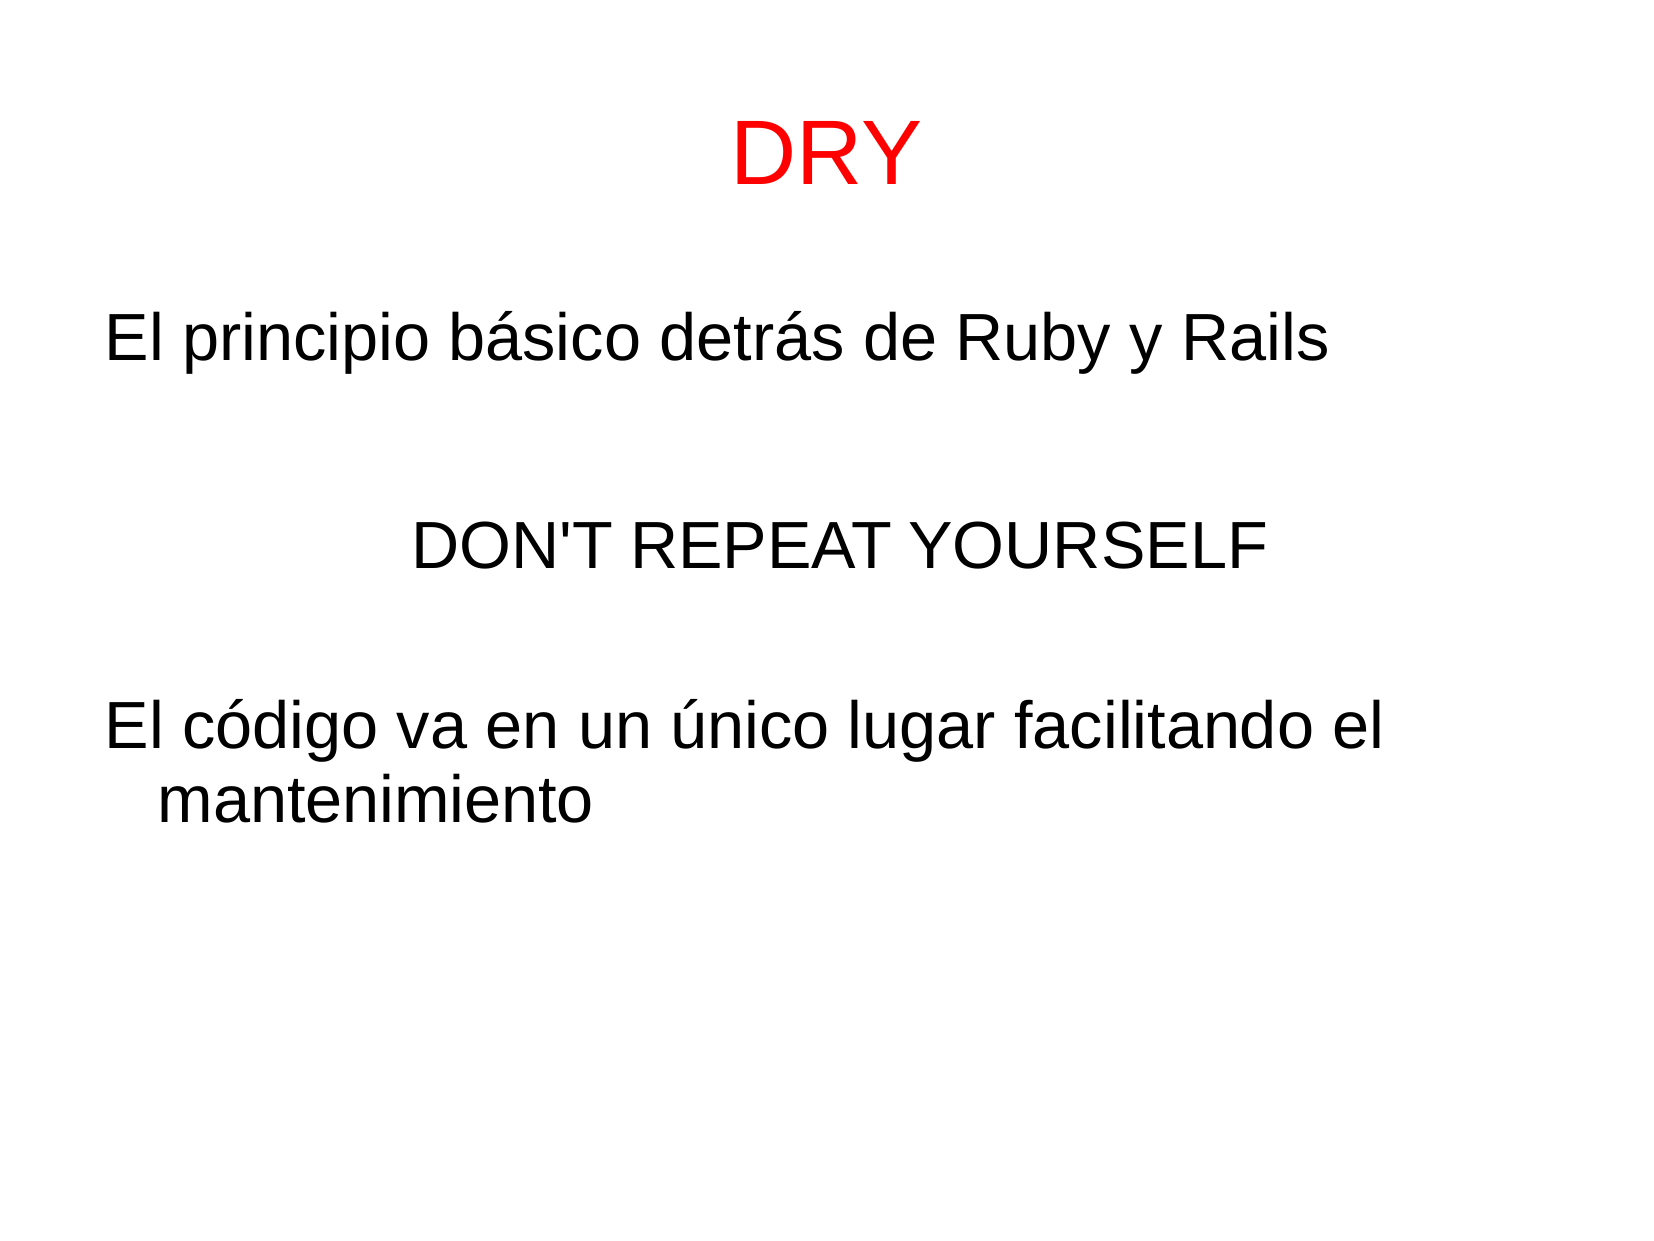

# DRY
El principio básico detrás de Ruby y Rails
DON'T REPEAT YOURSELF
El código va en un único lugar facilitando el mantenimiento